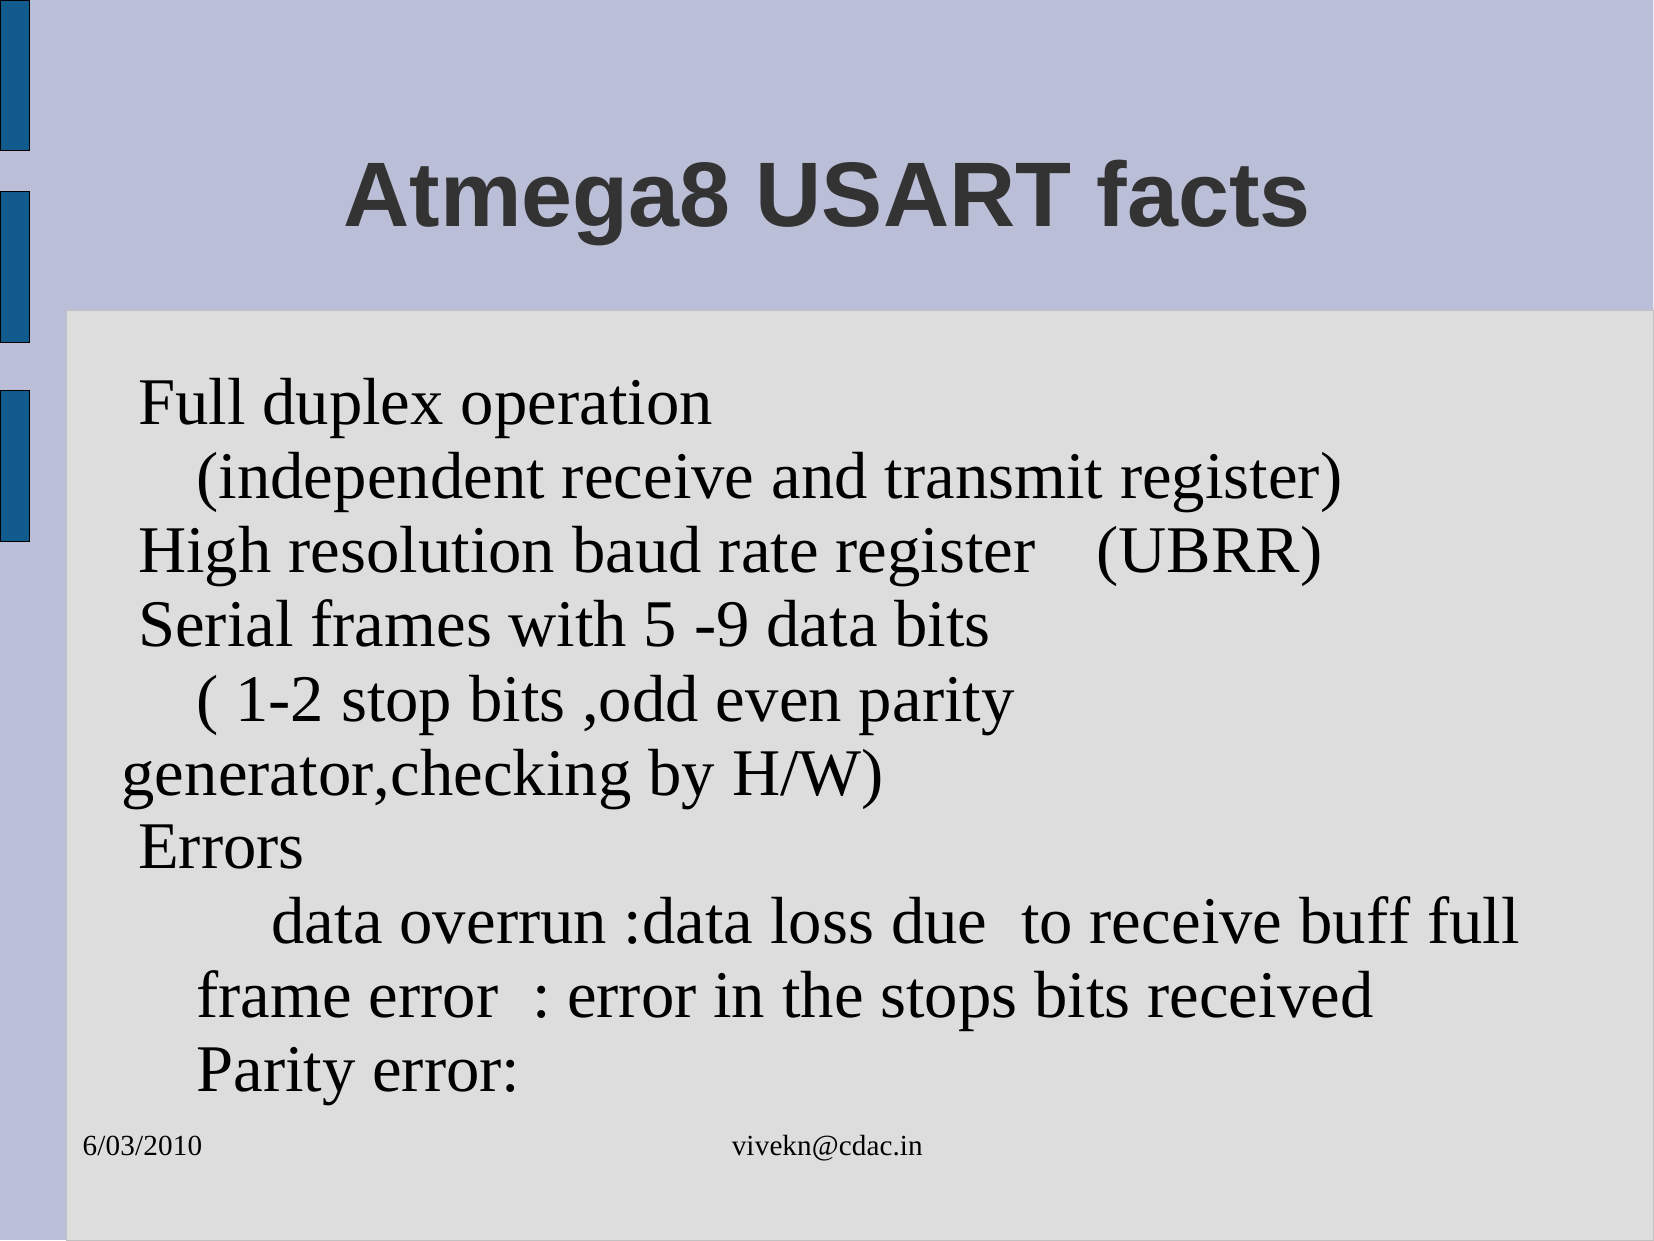

# Atmega8 USART facts
 Full duplex operation												(independent receive and transmit register)
 High resolution baud rate register	(UBRR)
 Serial frames with 5 -9 data bits								( 1-2 stop bits ,odd even parity generator,checking by H/W)
 Errors																		data overrun :data loss due to receive buff full	frame error : error in the stops bits received			Parity error: